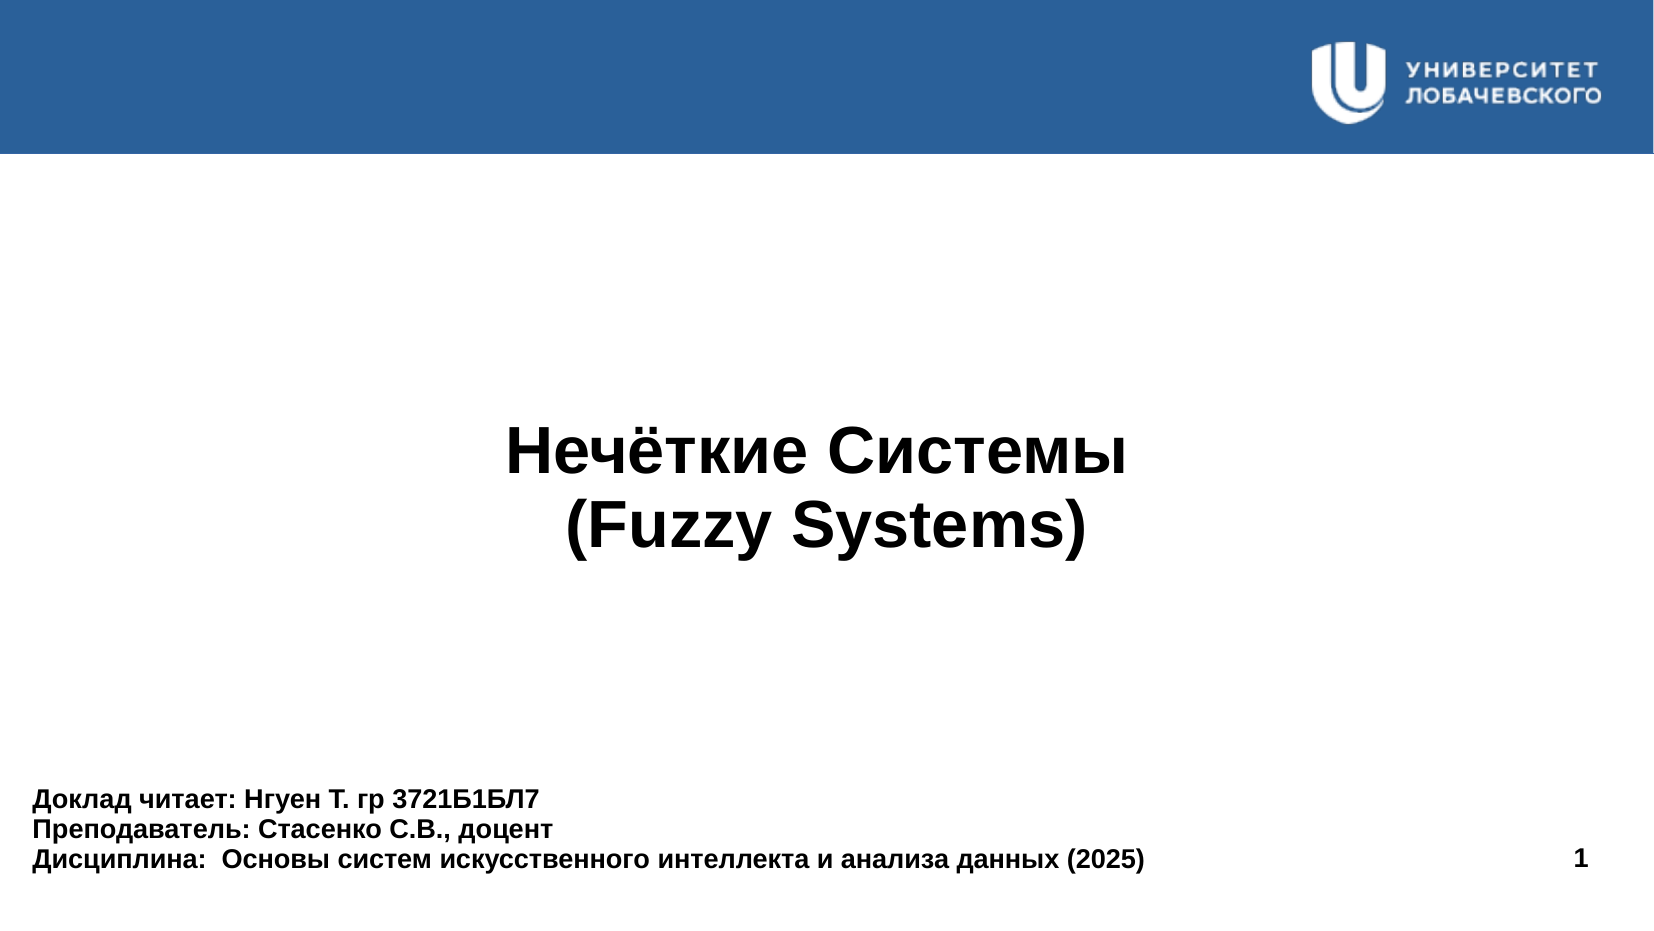

# Нечёткие Системы (Fuzzy Systems)
Доклад читает: Нгуен Т. гр 3721Б1БЛ7
Преподаватель: Стасенко С.В., доцент
Дисциплина: Основы систем искусственного интеллекта и анализа данных (2025)
1